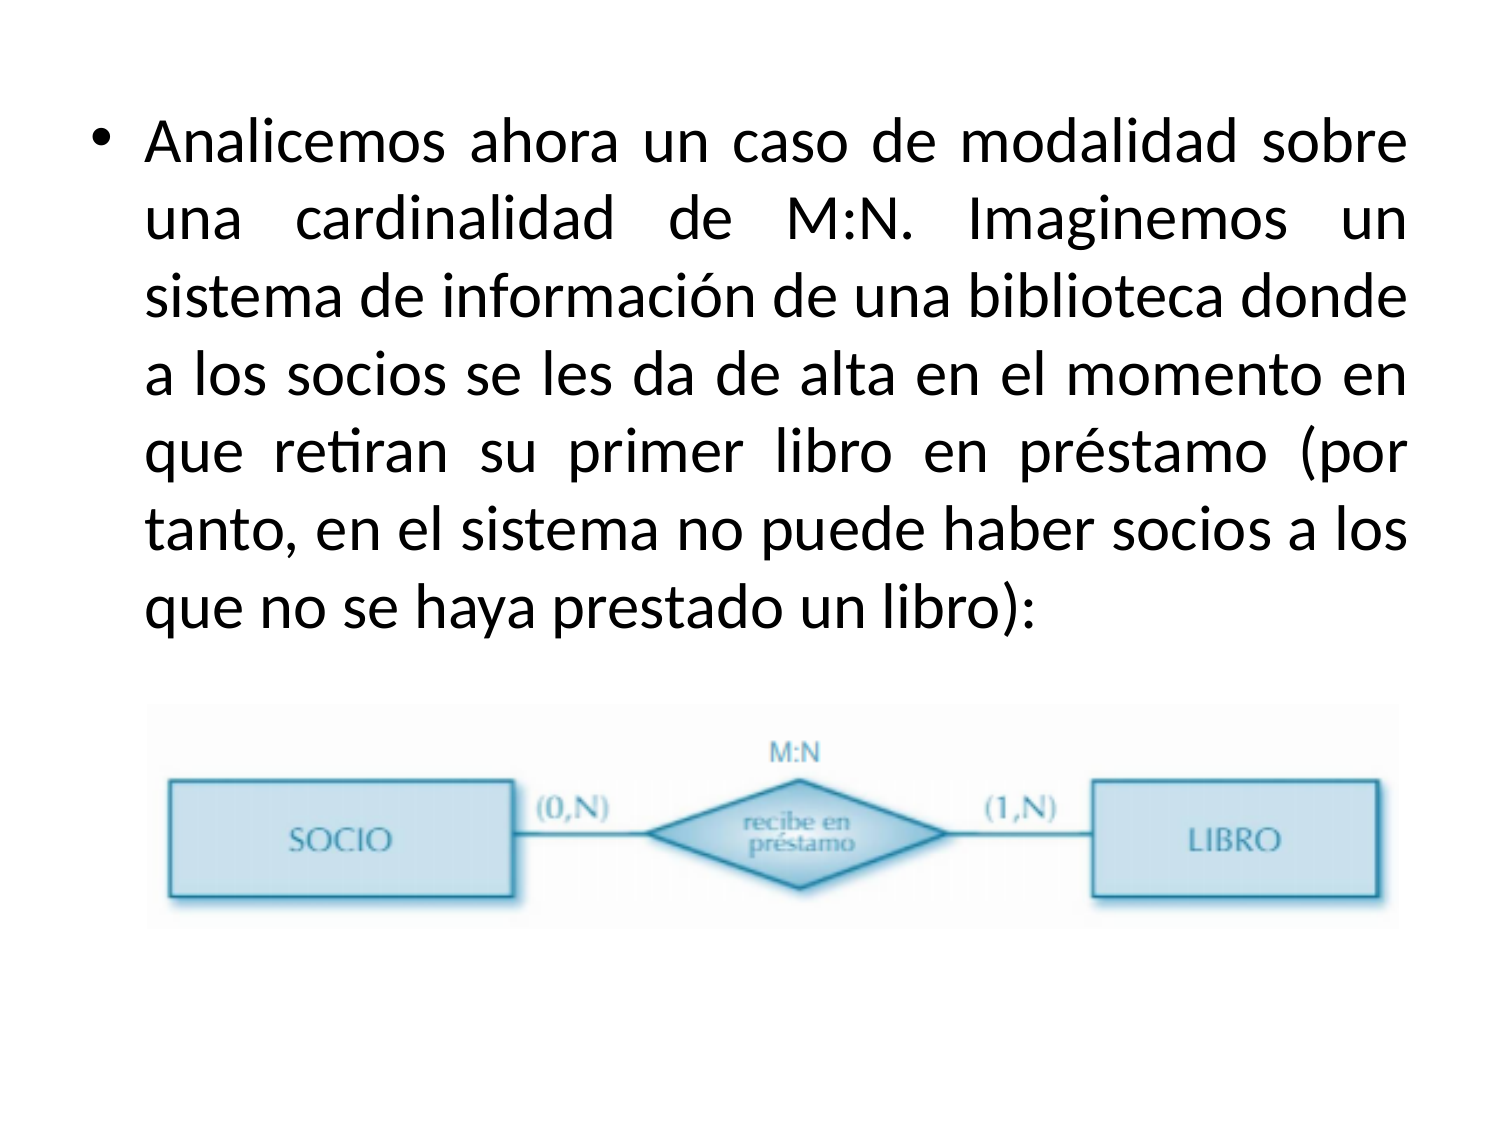

# Analicemos ahora un caso de modalidad sobre una cardinalidad de M:N. Imaginemos un sistema de información de una biblioteca donde a los socios se les da de alta en el momento en que retiran su primer libro en préstamo (por tanto, en el sistema no puede haber socios a los que no se haya prestado un libro):